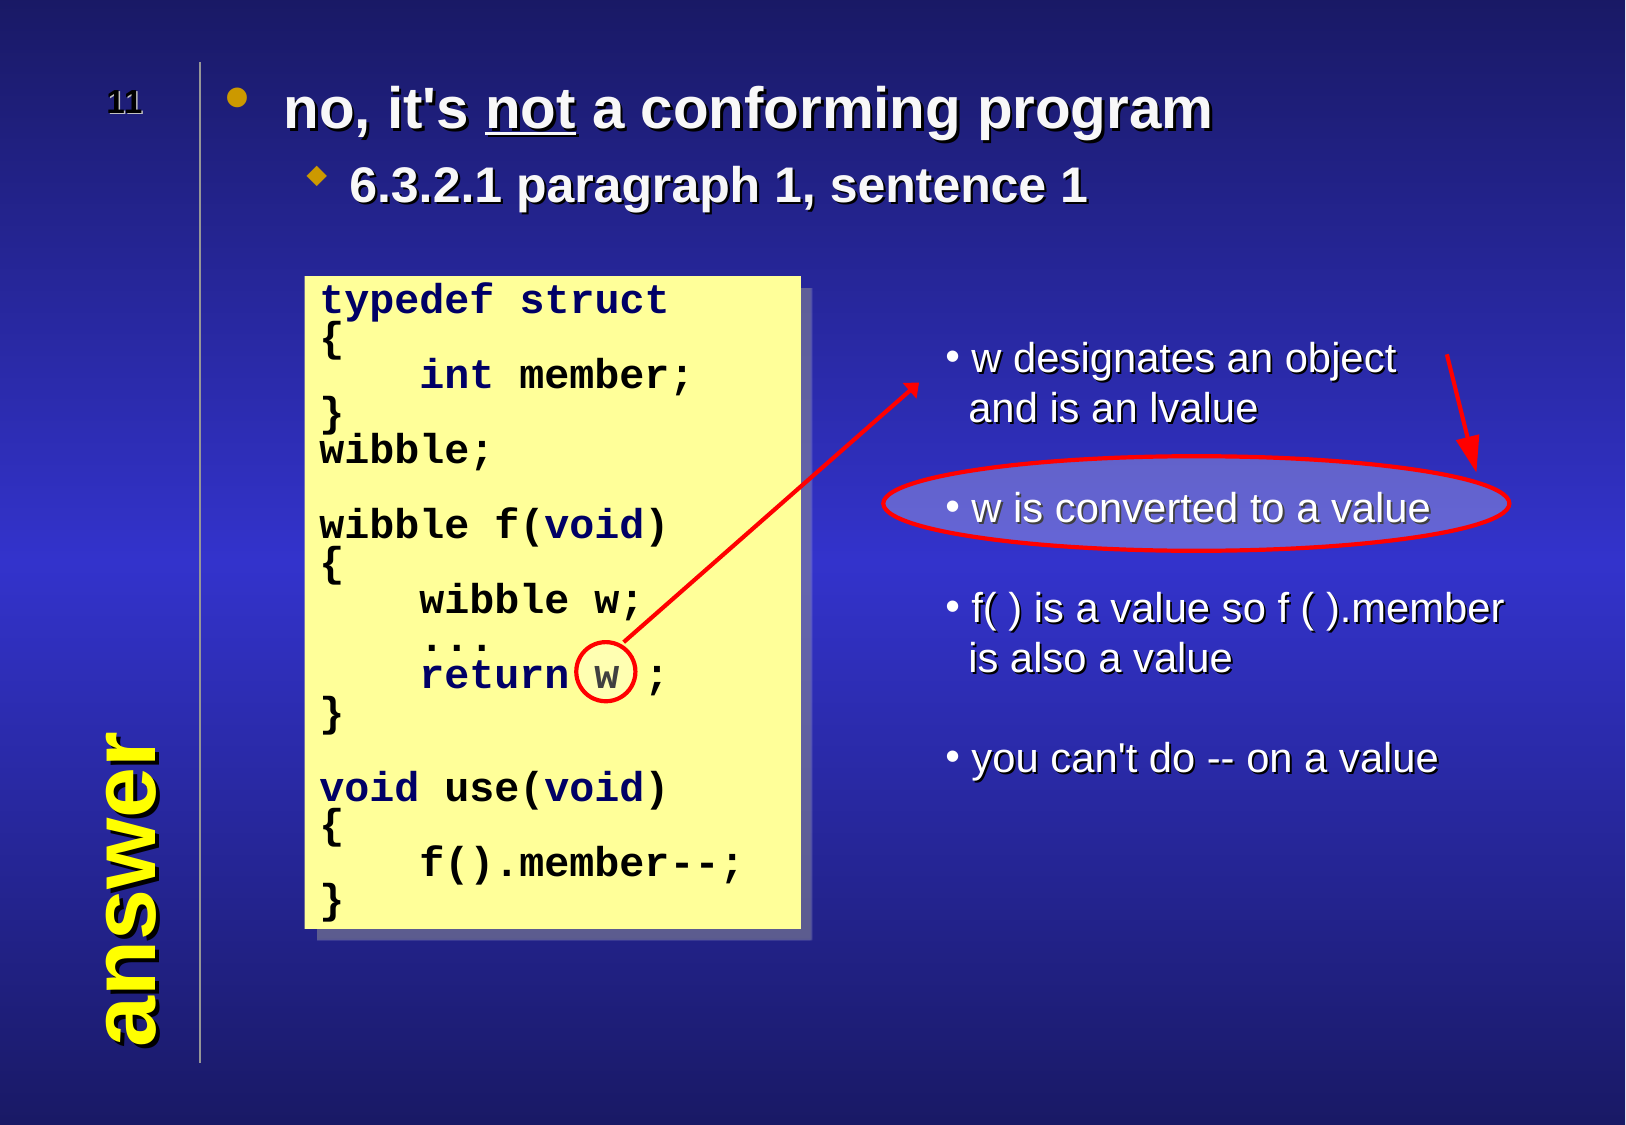

11
no, it's not a conforming program
6.3.2.1 paragraph 1, sentence 1
typedef struct
{
 int member;
}
wibble;
wibble f(void)
{
 wibble w;
 ...
 return w ;
}
void use(void)
{
 f().member--;
}
 w designates an object
 and is an lvalue
 w is converted to a value
 f( ) is a value so f ( ).member
 is also a value
 you can't do -- on a value
# answer